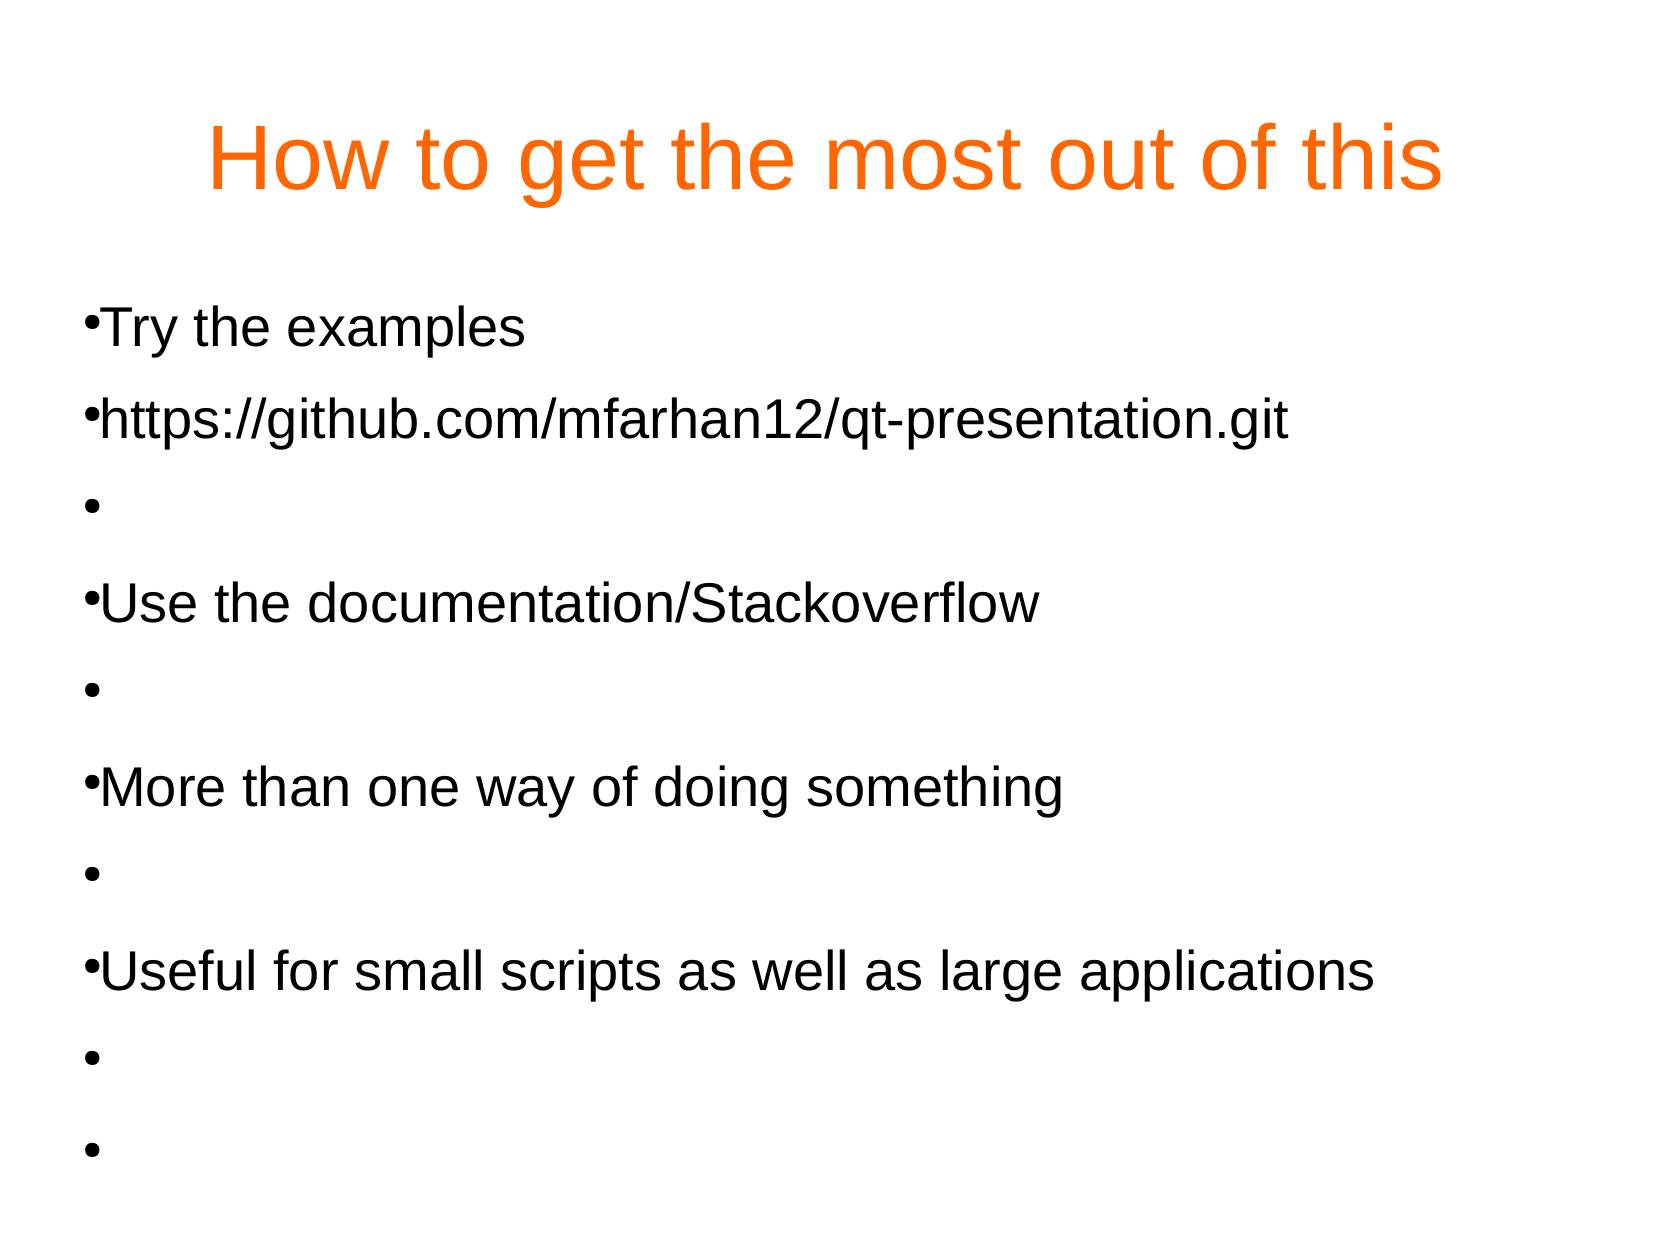

# How to get the most out of this
Try the examples
https://github.com/mfarhan12/qt-presentation.git
Use the documentation/Stackoverflow
More than one way of doing something
Useful for small scripts as well as large applications